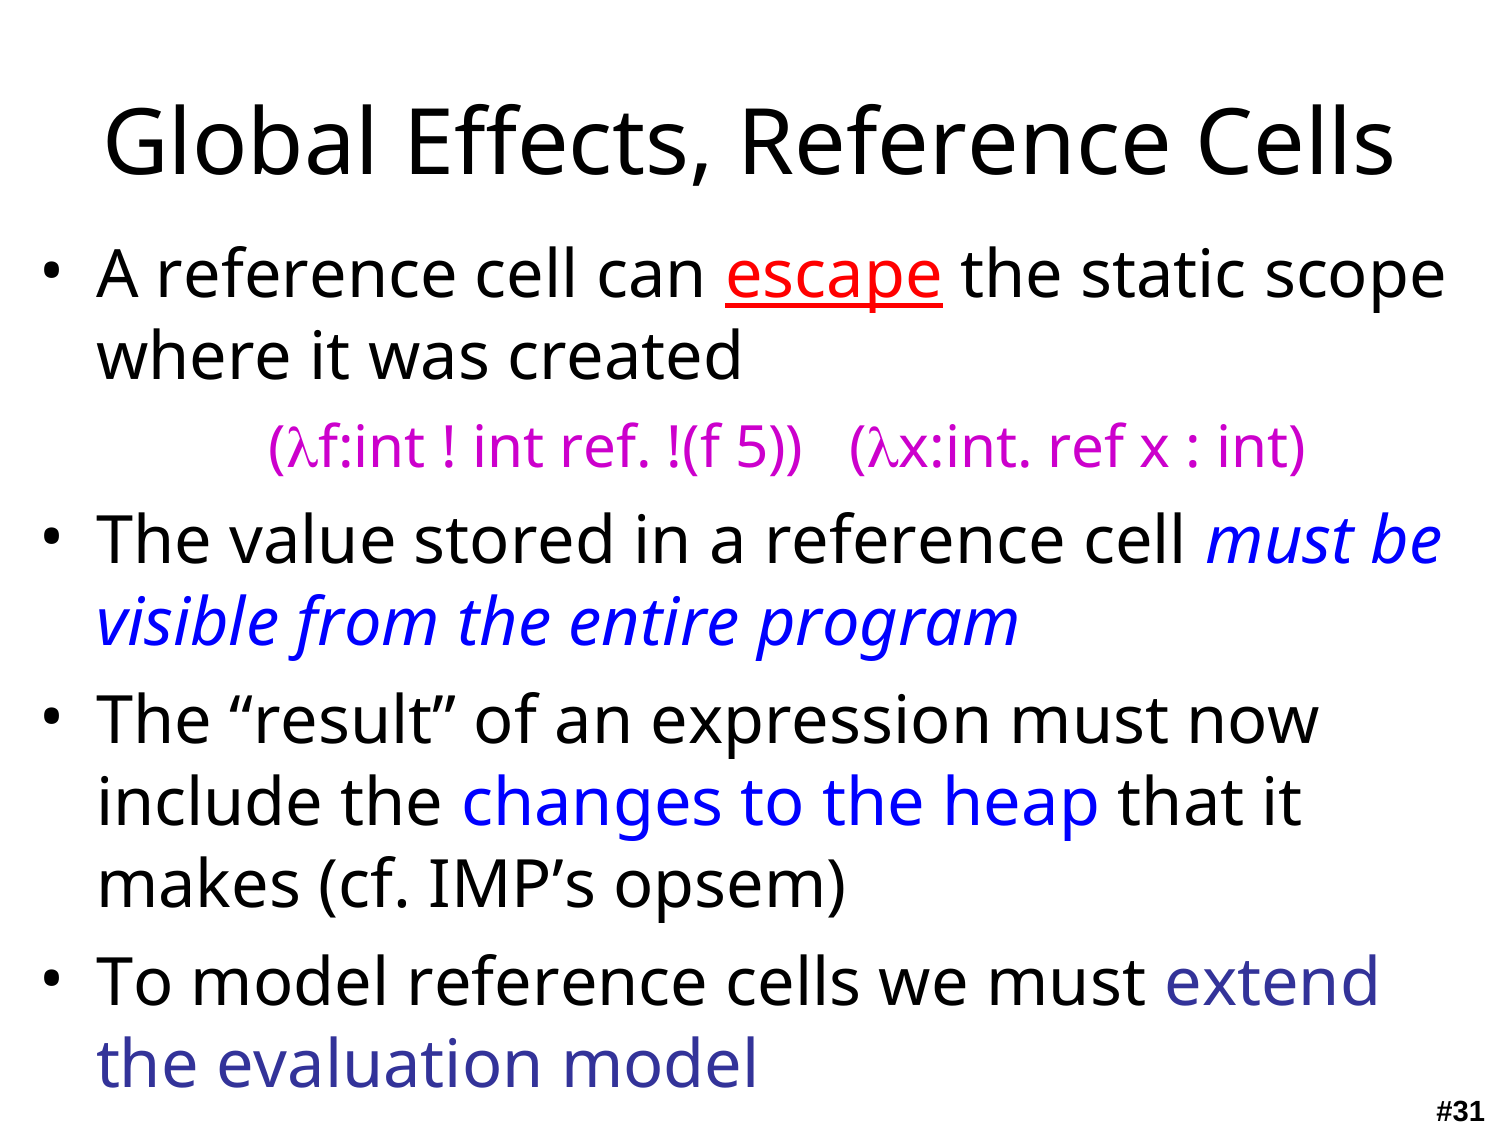

# Global Effects, Reference Cells
A reference cell can escape the static scope where it was created
(f:int ! int ref. !(f 5)) (x:int. ref x : int)
The value stored in a reference cell must be visible from the entire program
The “result” of an expression must now include the changes to the heap that it makes (cf. IMP’s opsem)
To model reference cells we must extend the evaluation model
31